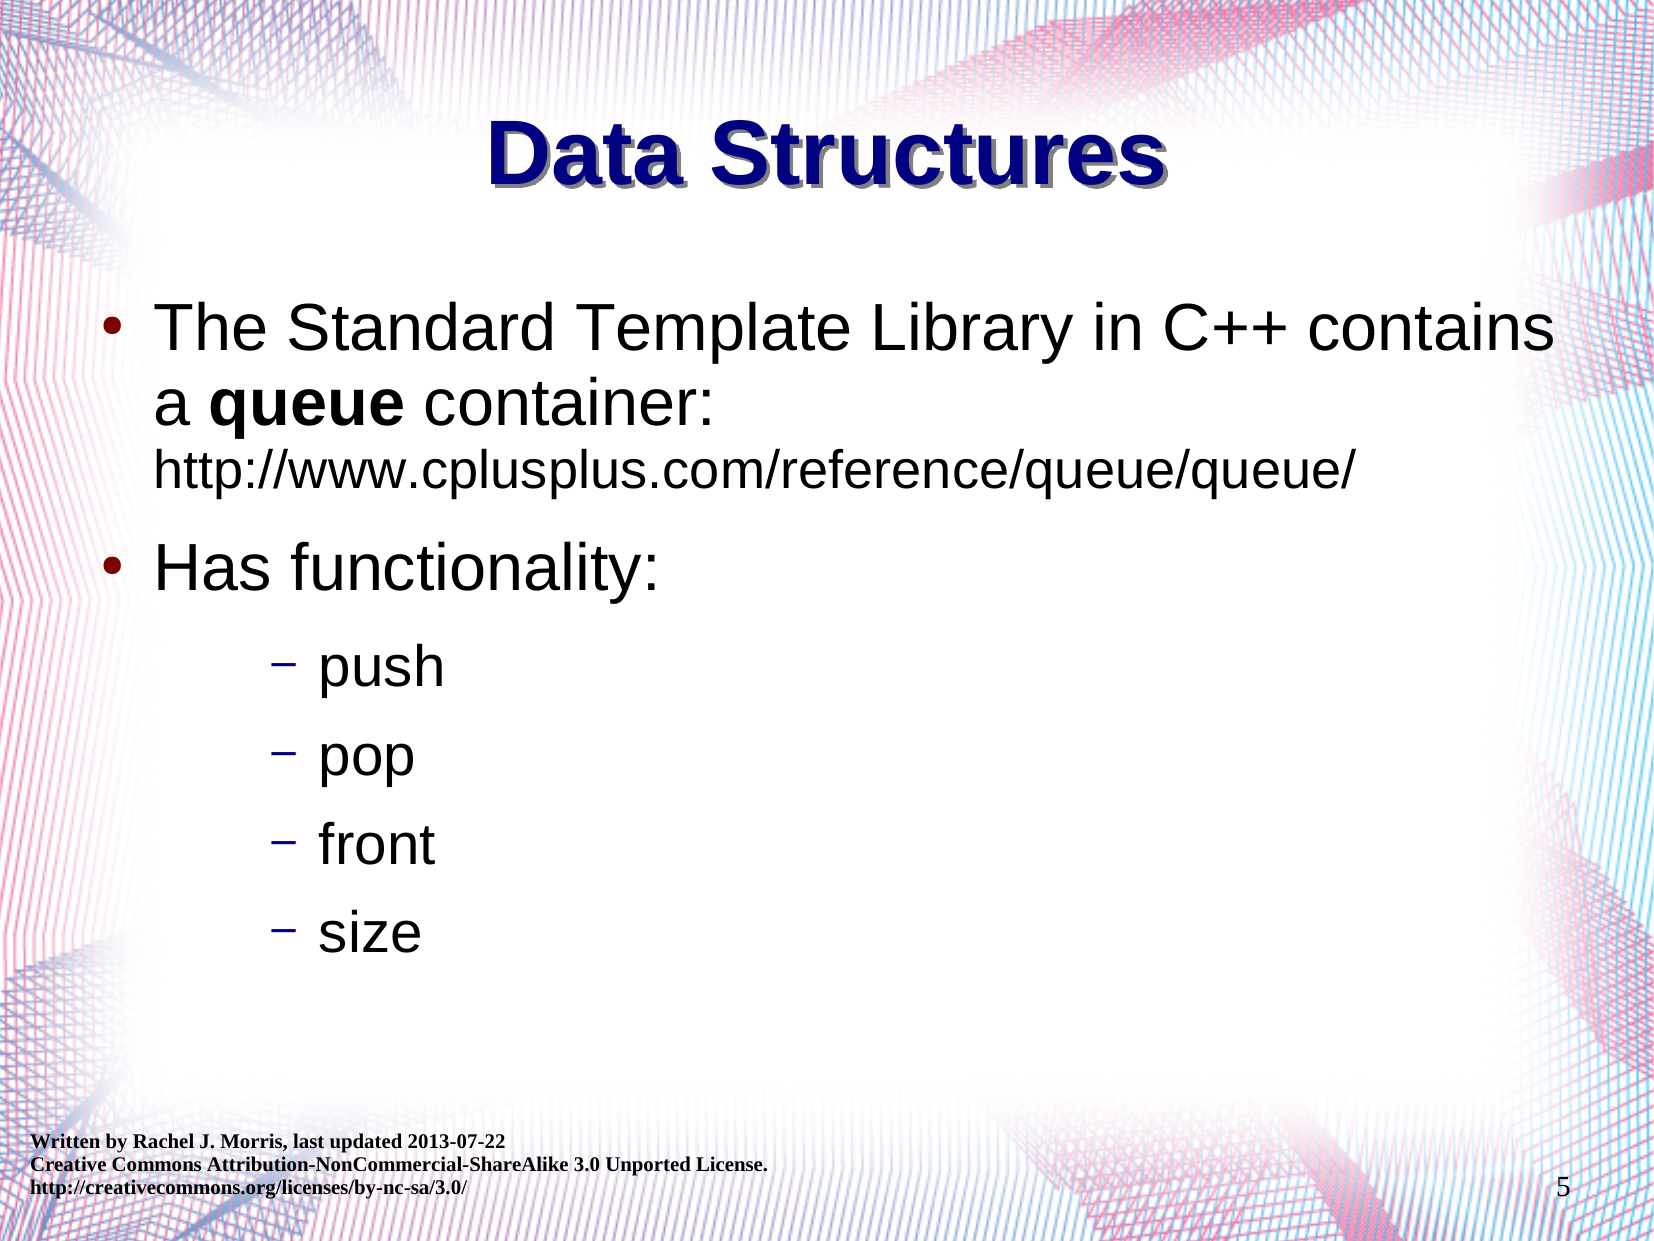

# Data Structures
The Standard Template Library in C++ contains a queue container:
http://www.cplusplus.com/reference/queue/queue/
Has functionality:
push
pop
front
size
5